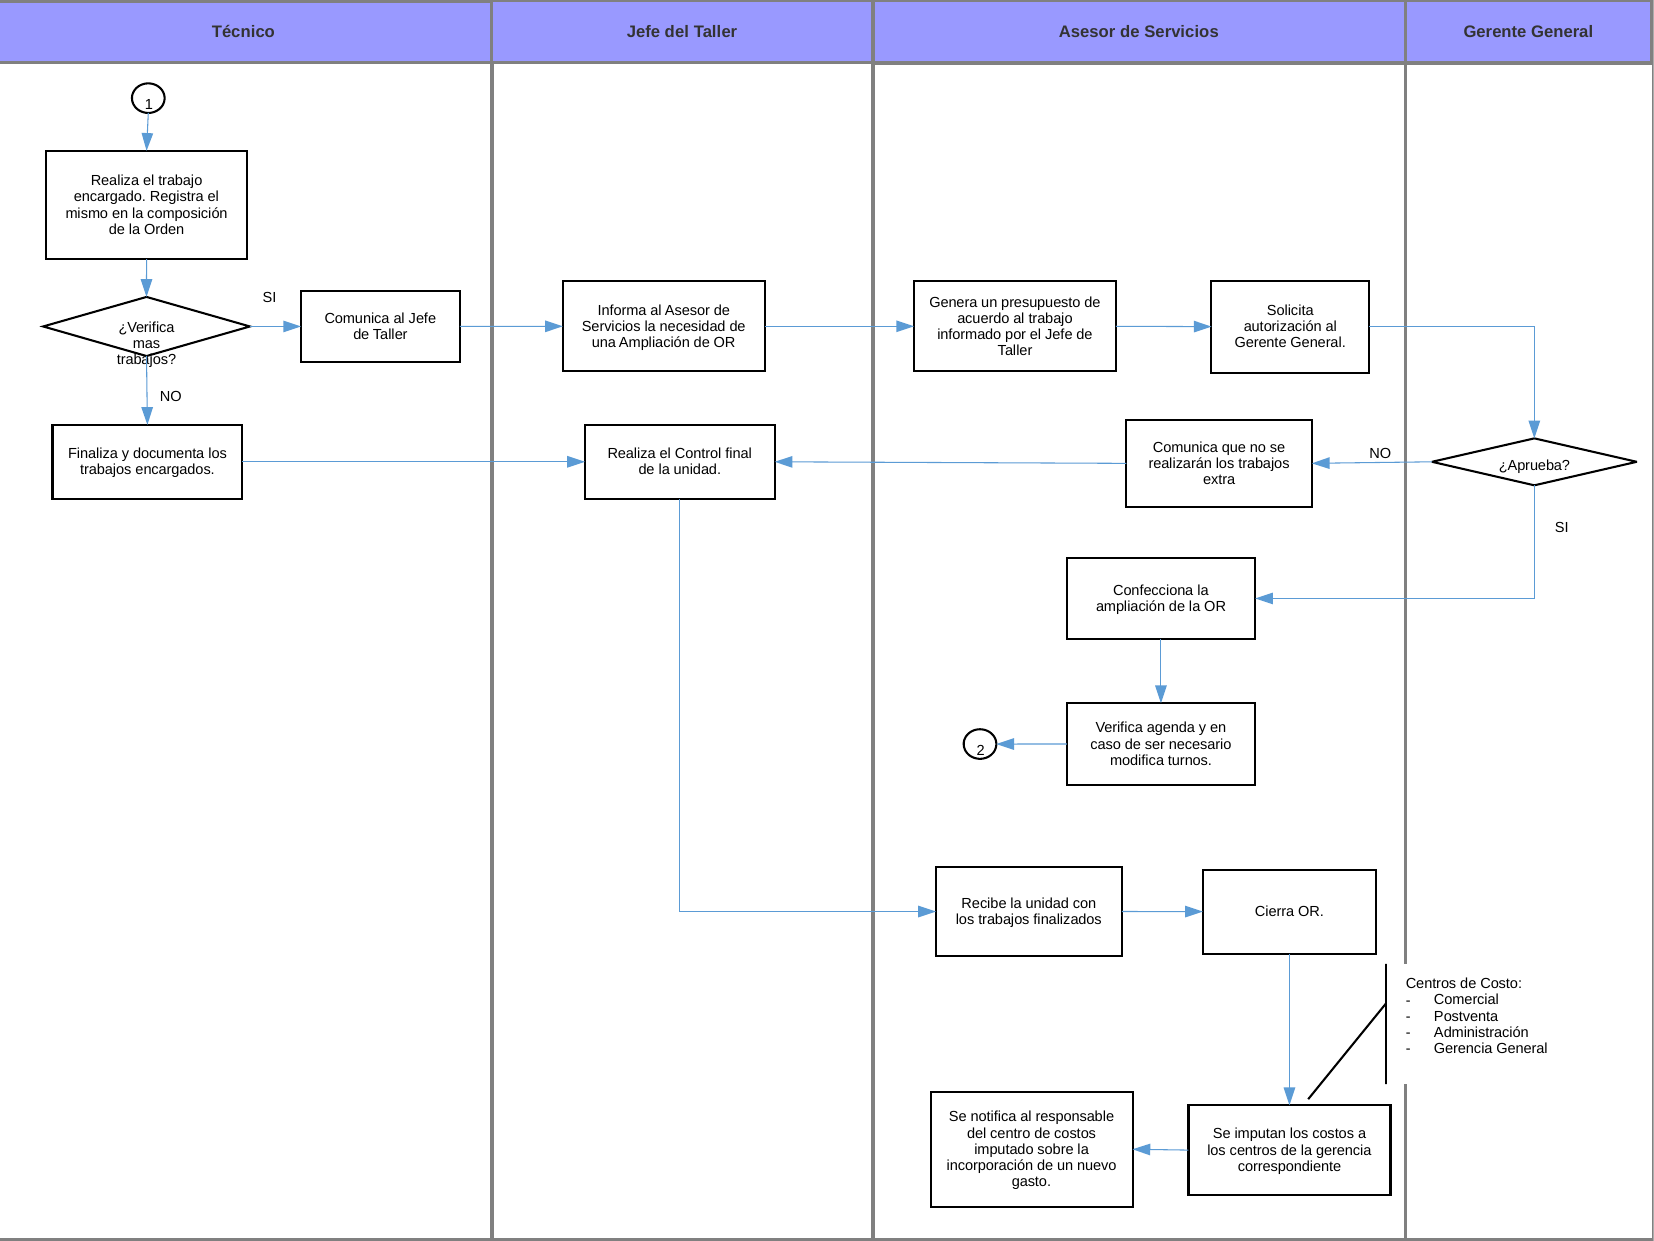

Gerente General
Jefe del Taller
Asesor de Servicios
Técnico
1
Realiza el trabajo encargado. Registra el mismo en la composición de la Orden
Solicita autorización al Gerente General.
Informa al Asesor de Servicios la necesidad de una Ampliación de OR
Genera un presupuesto de acuerdo al trabajo informado por el Jefe de Taller
SI
Comunica al Jefe de Taller
¿Verifica mas trabajos?
NO
Comunica que no se realizarán los trabajos extra
Finaliza y documenta los trabajos encargados.
Realiza el Control final de la unidad.
NO
¿Aprueba?
SI
Confecciona la ampliación de la OR
Verifica agenda y en caso de ser necesario modifica turnos.
2
Recibe la unidad con los trabajos finalizados
Cierra OR.
Centros de Costo:
Comercial
Postventa
Administración
Gerencia General
Se notifica al responsable del centro de costos imputado sobre la incorporación de un nuevo gasto.
Se imputan los costos a los centros de la gerencia correspondiente